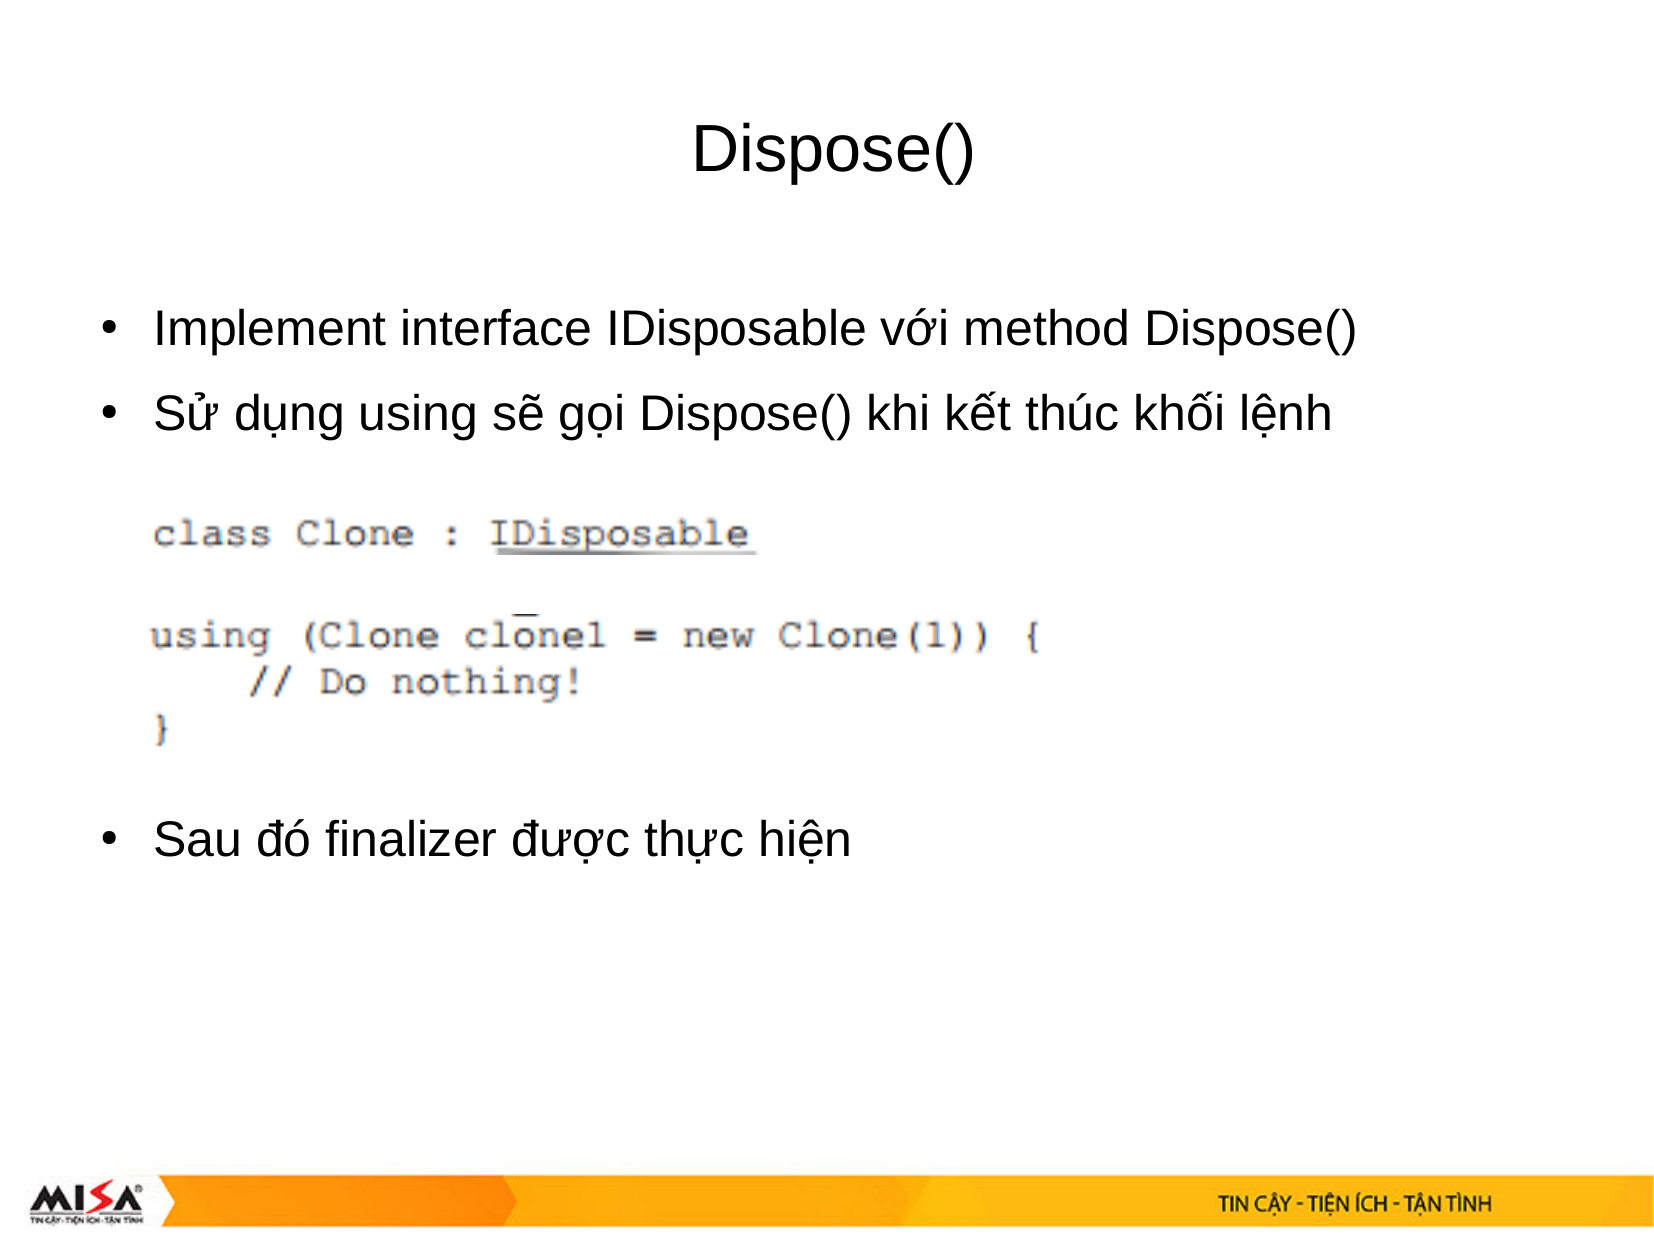

# Dispose()
Implement interface IDisposable với method Dispose()
Sử dụng using sẽ gọi Dispose() khi kết thúc khối lệnh
Sau đó finalizer được thực hiện